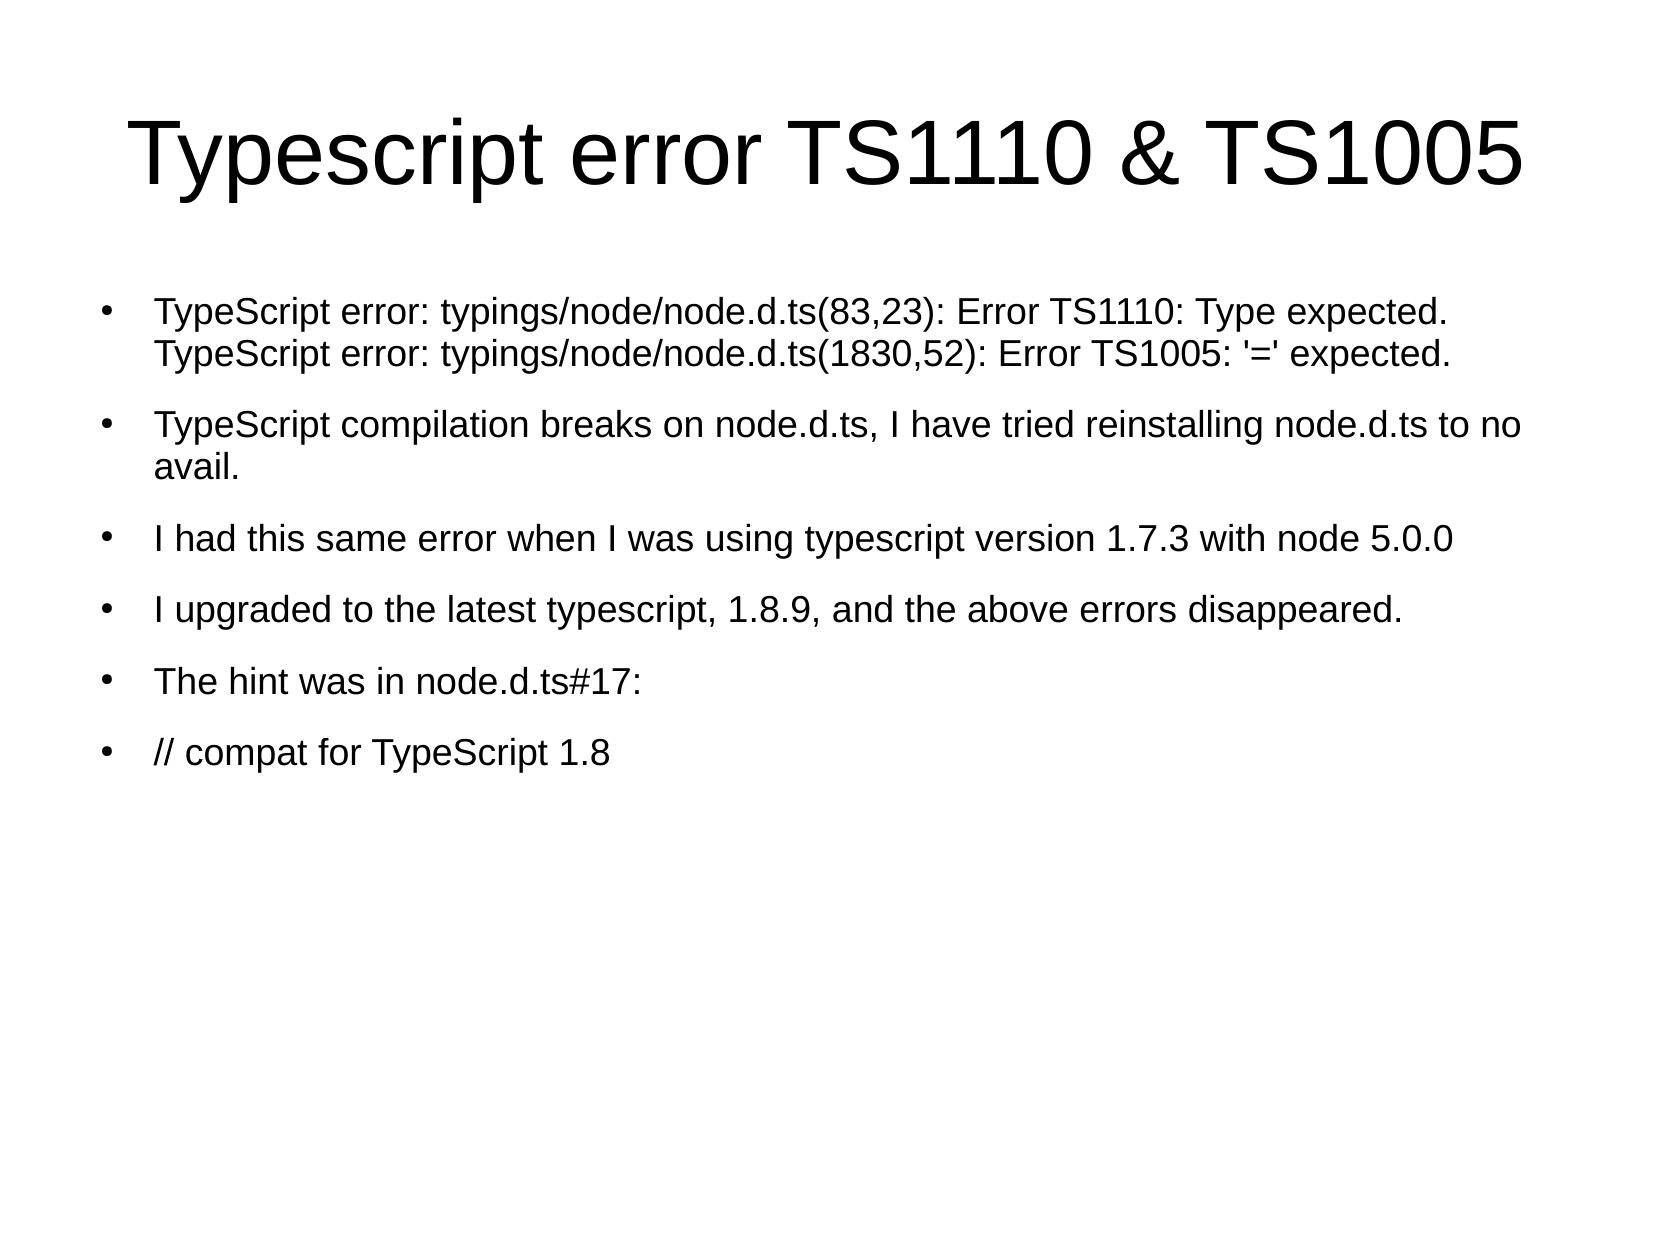

# Typescript error TS1110 & TS1005
TypeScript error: typings/node/node.d.ts(83,23): Error TS1110: Type expected. TypeScript error: typings/node/node.d.ts(1830,52): Error TS1005: '=' expected.
TypeScript compilation breaks on node.d.ts, I have tried reinstalling node.d.ts to no avail.
I had this same error when I was using typescript version 1.7.3 with node 5.0.0
I upgraded to the latest typescript, 1.8.9, and the above errors disappeared.
The hint was in node.d.ts#17:
// compat for TypeScript 1.8